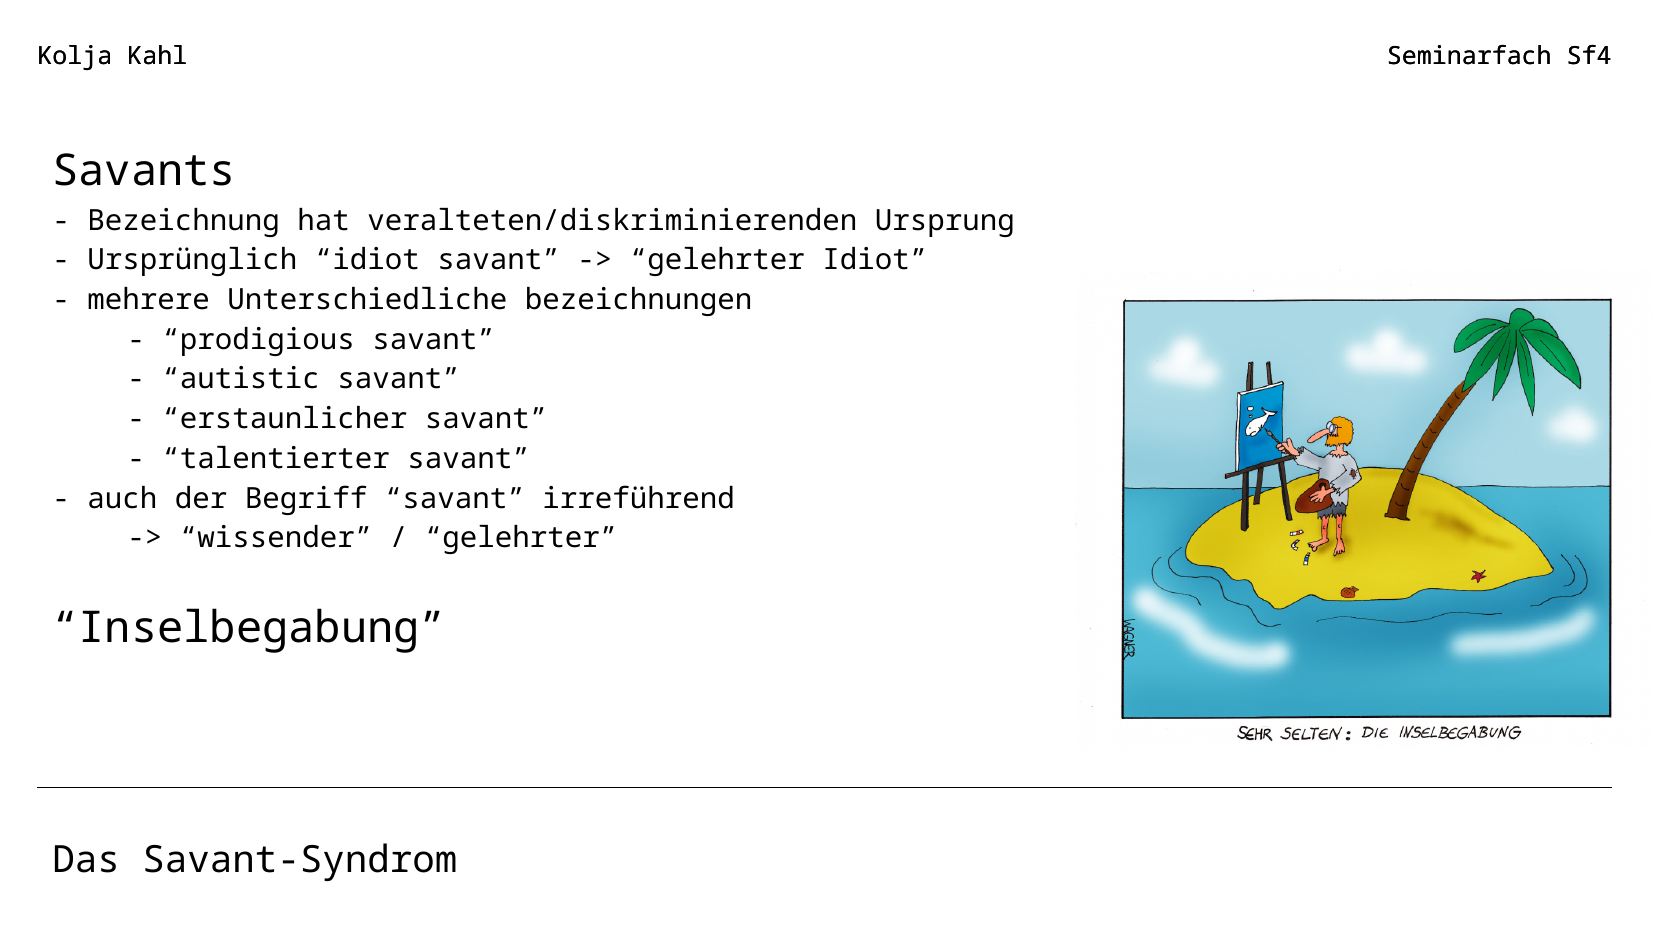

Kolja Kahl
Seminarfach Sf4
Kolja Kahl
Seminarfach Sf4
Savants
- Bezeichnung hat veralteten/diskriminierenden Ursprung
- Ursprünglich “idiot savant” -> “gelehrter Idiot”
- mehrere Unterschiedliche bezeichnungen
	- “prodigious savant”
	- “autistic savant”
	- “erstaunlicher savant”
	- “talentierter savant”
- auch der Begriff “savant” irreführend
	-> “wissender” / “gelehrter”
“Inselbegabung”
Das Savant-Syndrom